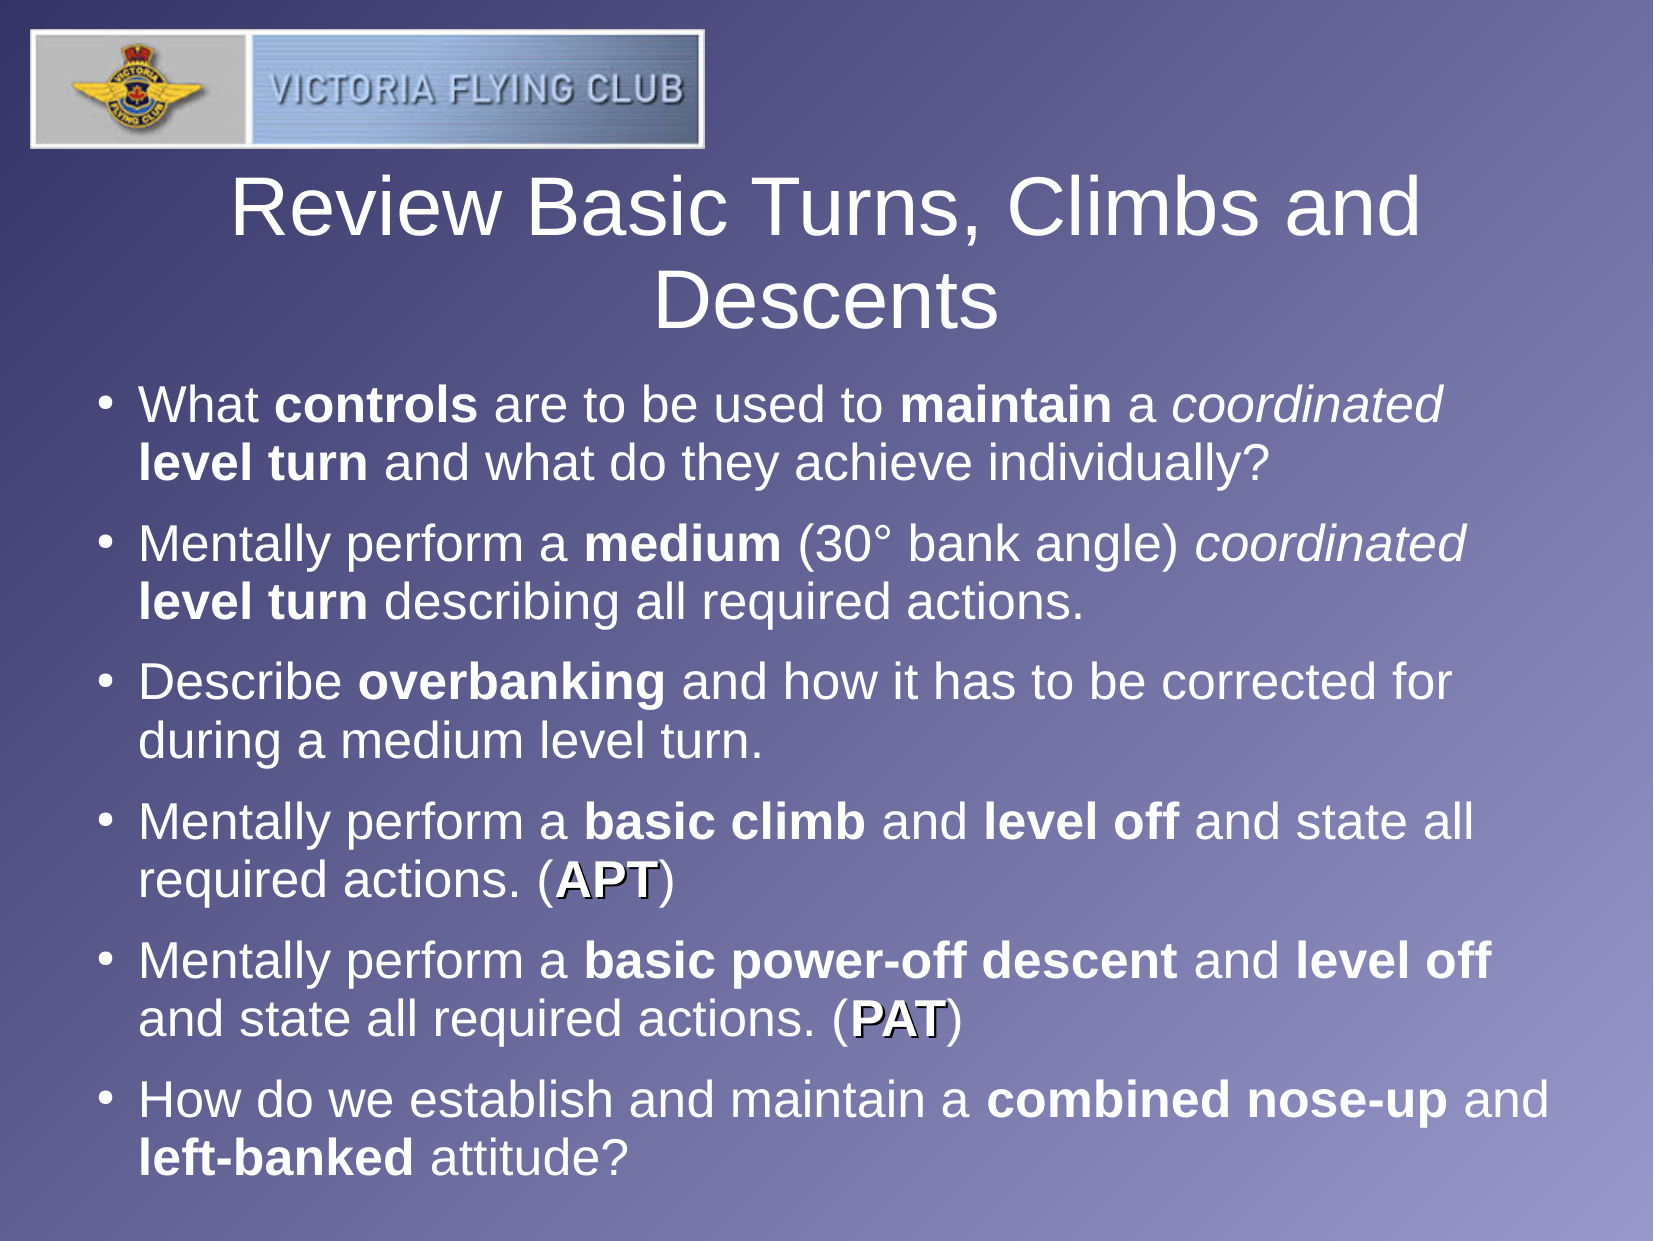

# Review Basic Turns, Climbs and Descents
What controls are to be used to maintain a coordinated level turn and what do they achieve individually?
Mentally perform a medium (30° bank angle) coordinated level turn describing all required actions.
Describe overbanking and how it has to be corrected for during a medium level turn.
Mentally perform a basic climb and level off and state all required actions. (APT)
Mentally perform a basic power-off descent and level off and state all required actions. (PAT)
How do we establish and maintain a combined nose-up and left-banked attitude?